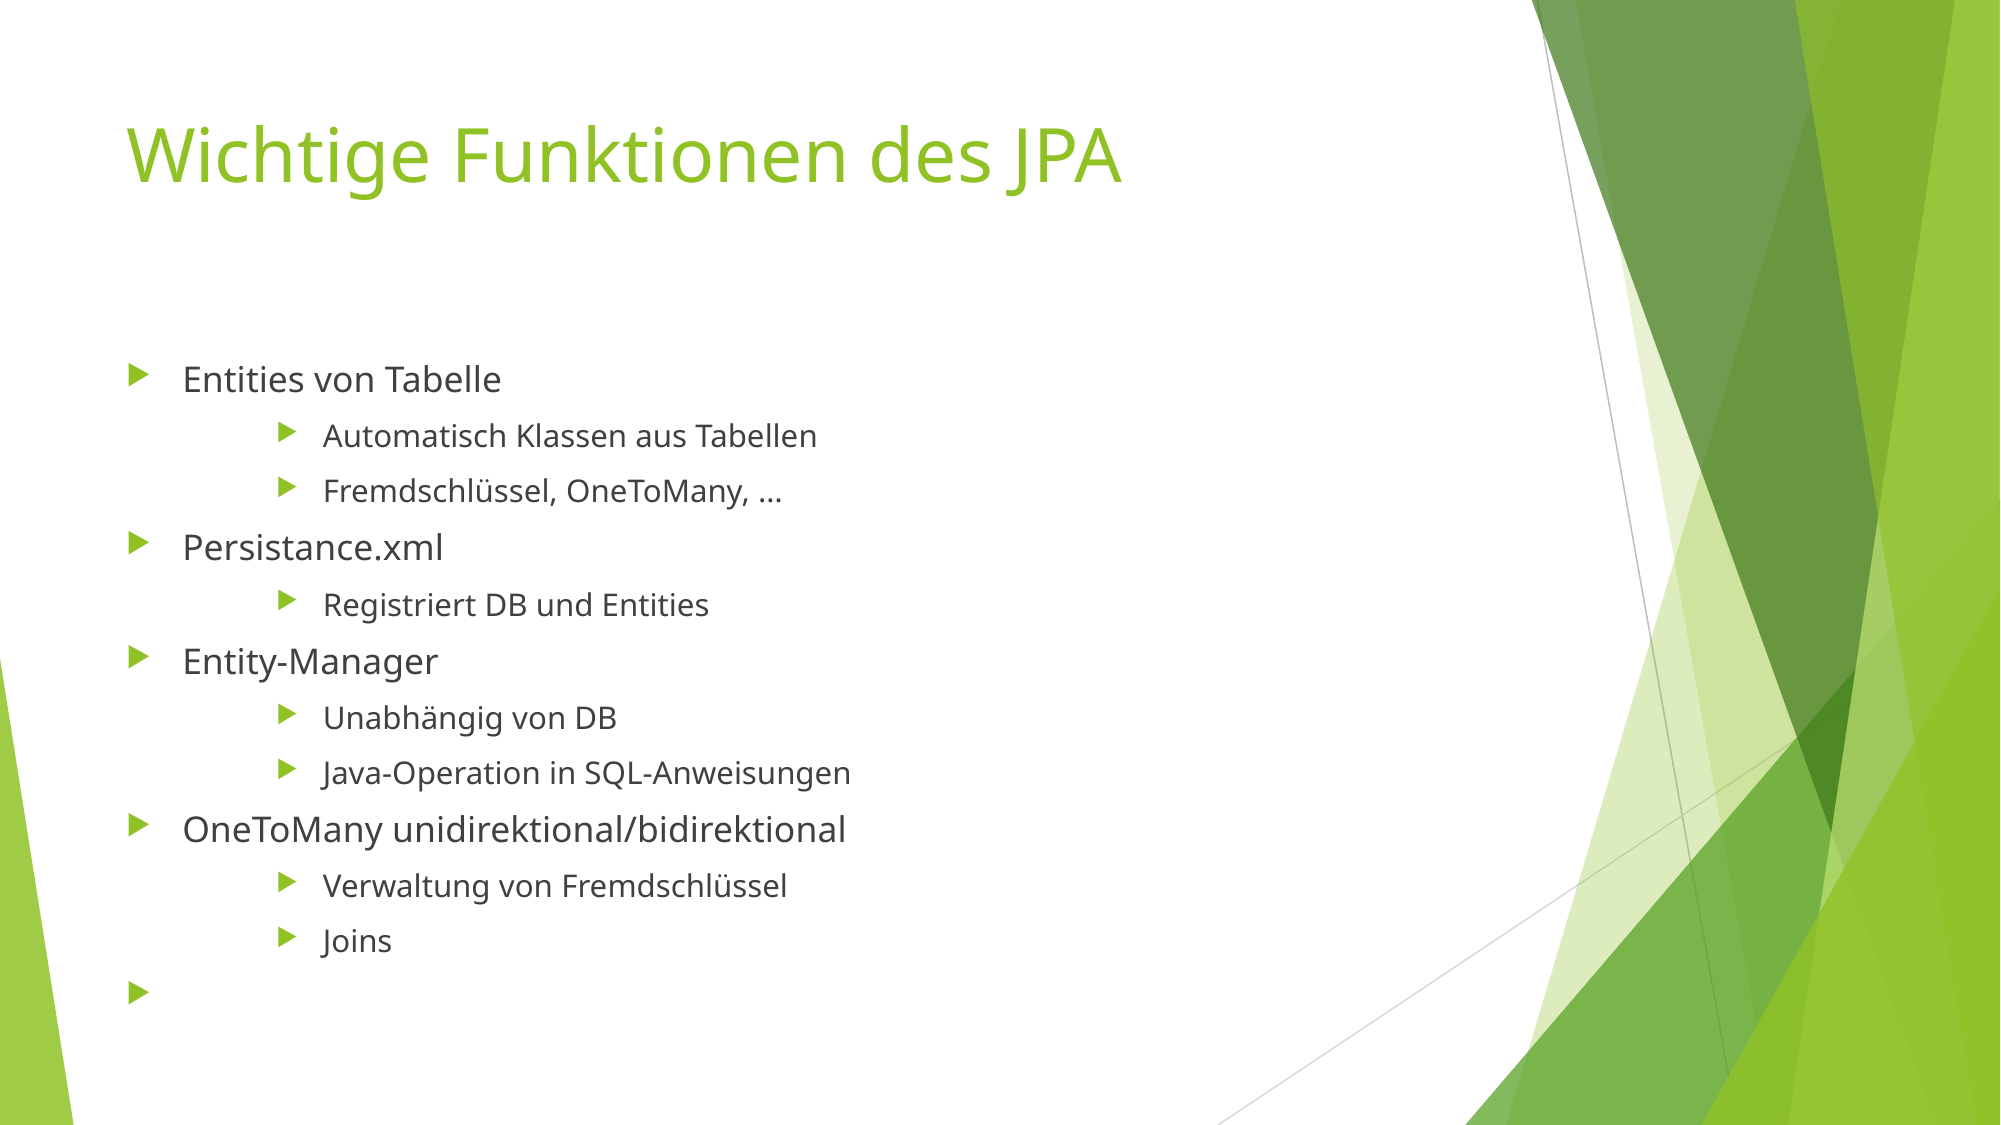

# Wichtige Funktionen des JPA
Entities von Tabelle
Automatisch Klassen aus Tabellen
Fremdschlüssel, OneToMany, …
Persistance.xml
Registriert DB und Entities
Entity-Manager
Unabhängig von DB
Java-Operation in SQL-Anweisungen
OneToMany unidirektional/bidirektional
Verwaltung von Fremdschlüssel
Joins